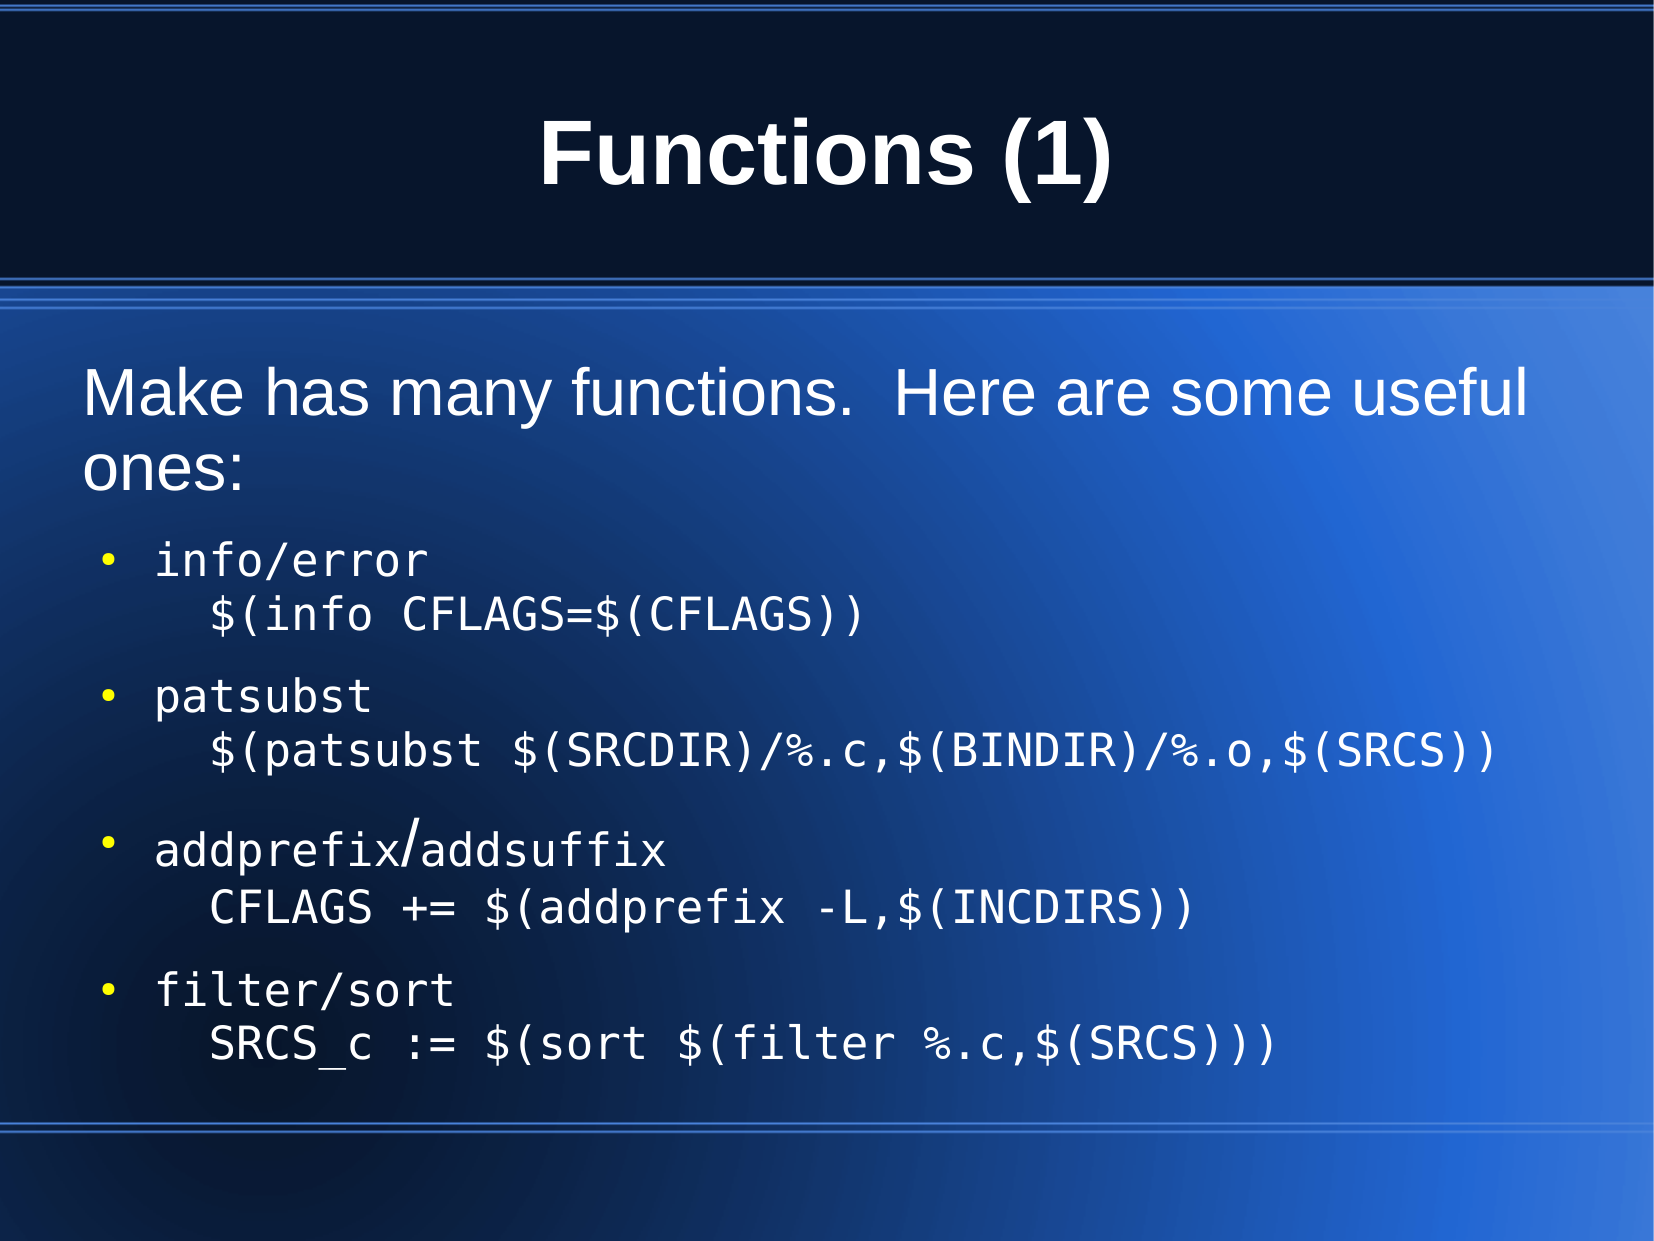

# Functions (1)
Make has many functions. Here are some useful ones:
info/error
 $(info CFLAGS=$(CFLAGS))
patsubst
 $(patsubst $(SRCDIR)/%.c,$(BINDIR)/%.o,$(SRCS))
addprefix/addsuffix
 CFLAGS += $(addprefix -L,$(INCDIRS))
filter/sort
 SRCS_c := $(sort $(filter %.c,$(SRCS)))